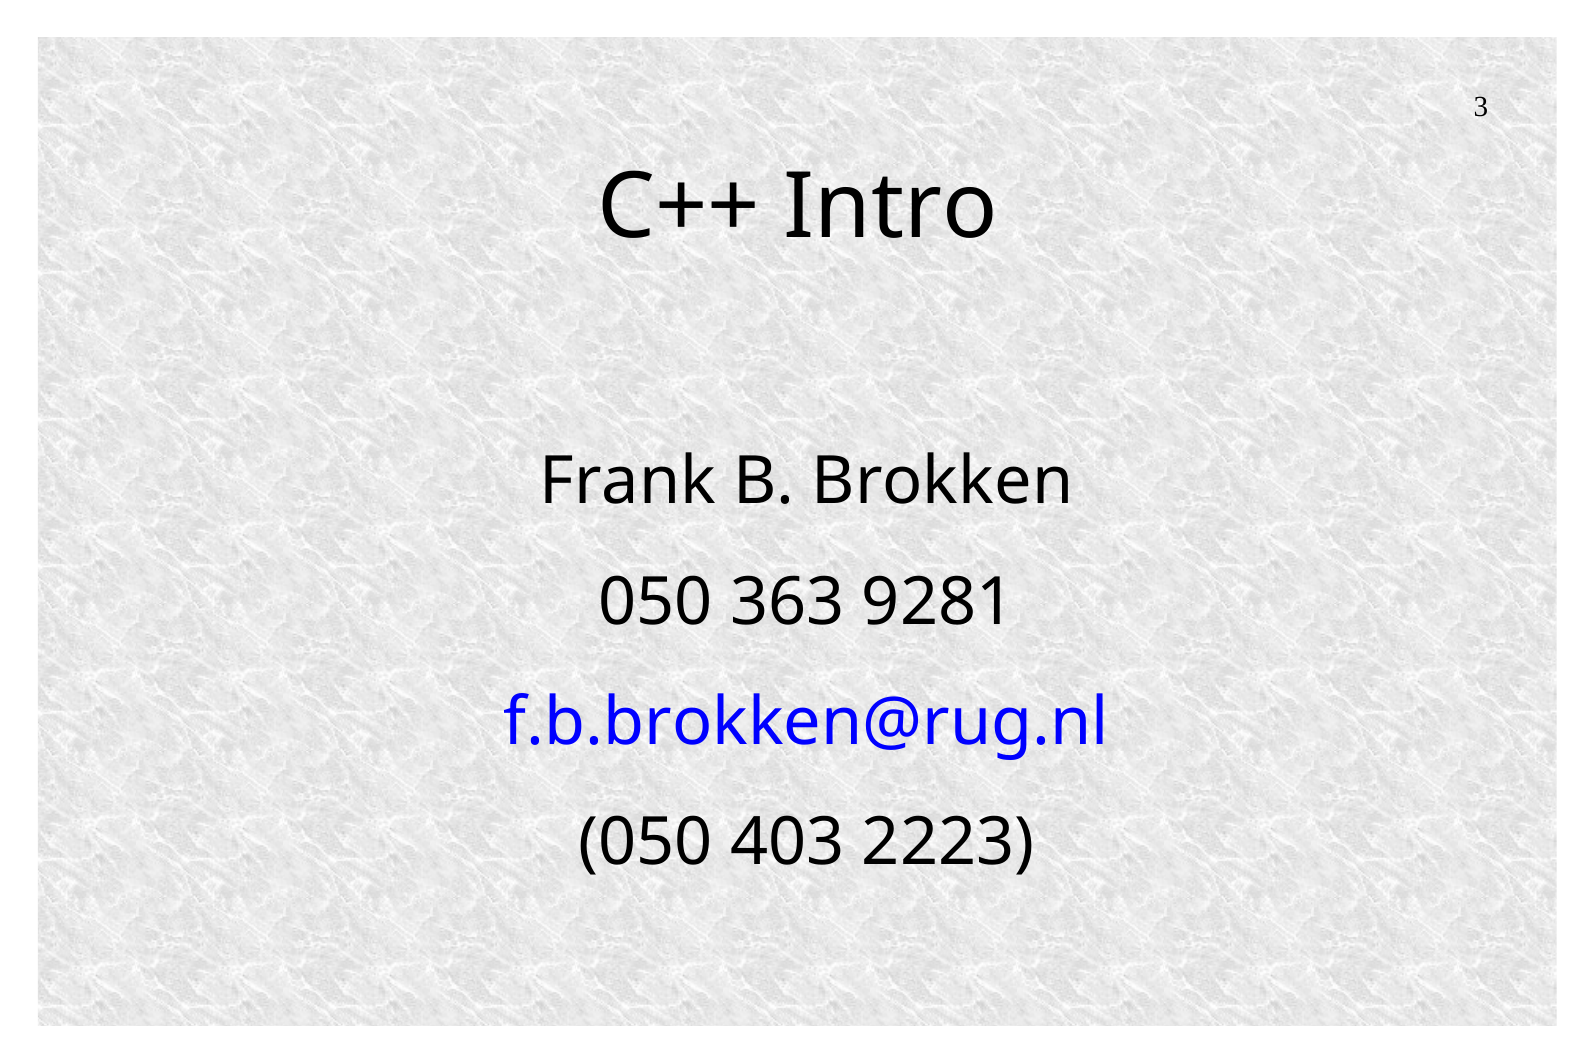

3
# C++ Intro
Frank B. Brokken
050 363 9281
f.b.brokken@rug.nl
(050 403 2223)